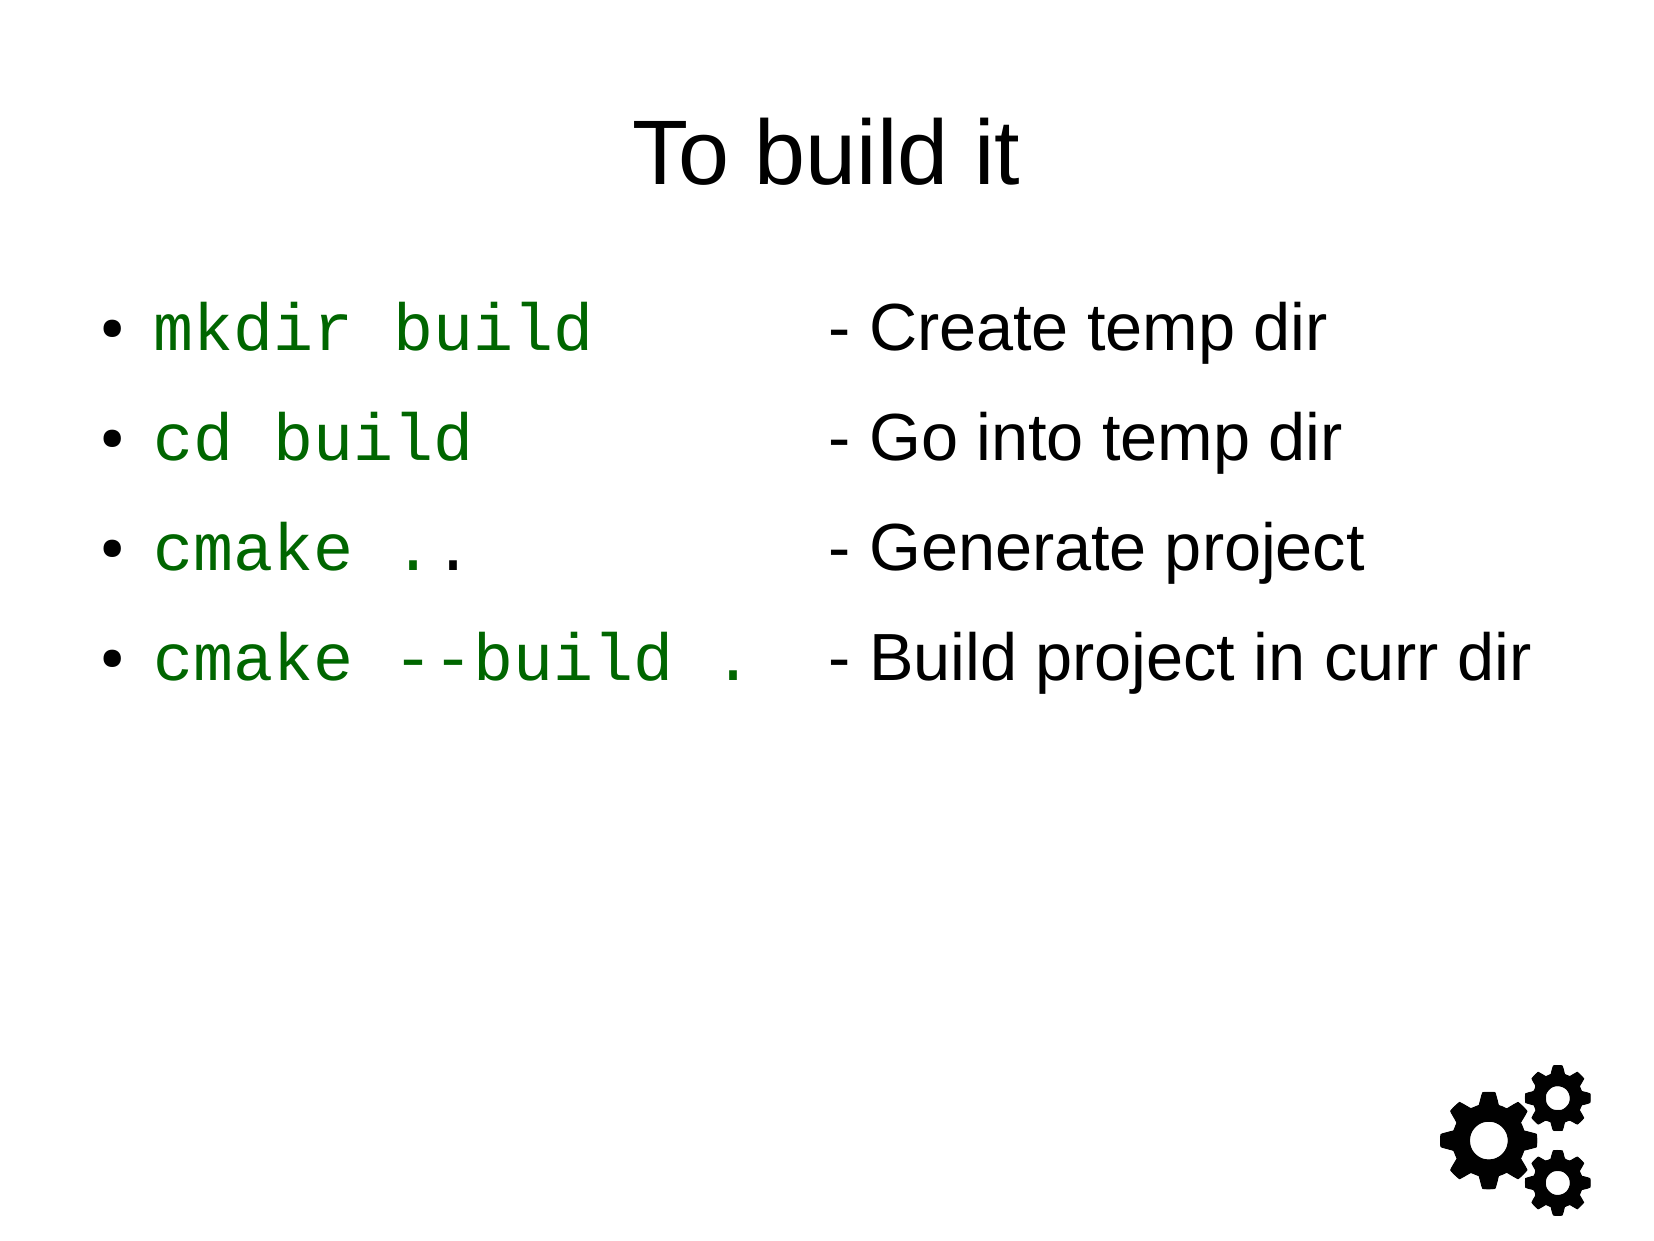

# To build it
mkdir build				- Create temp dir
cd build					- Go into temp dir
cmake ..					- Generate project
cmake --build .	- Build project in curr dir